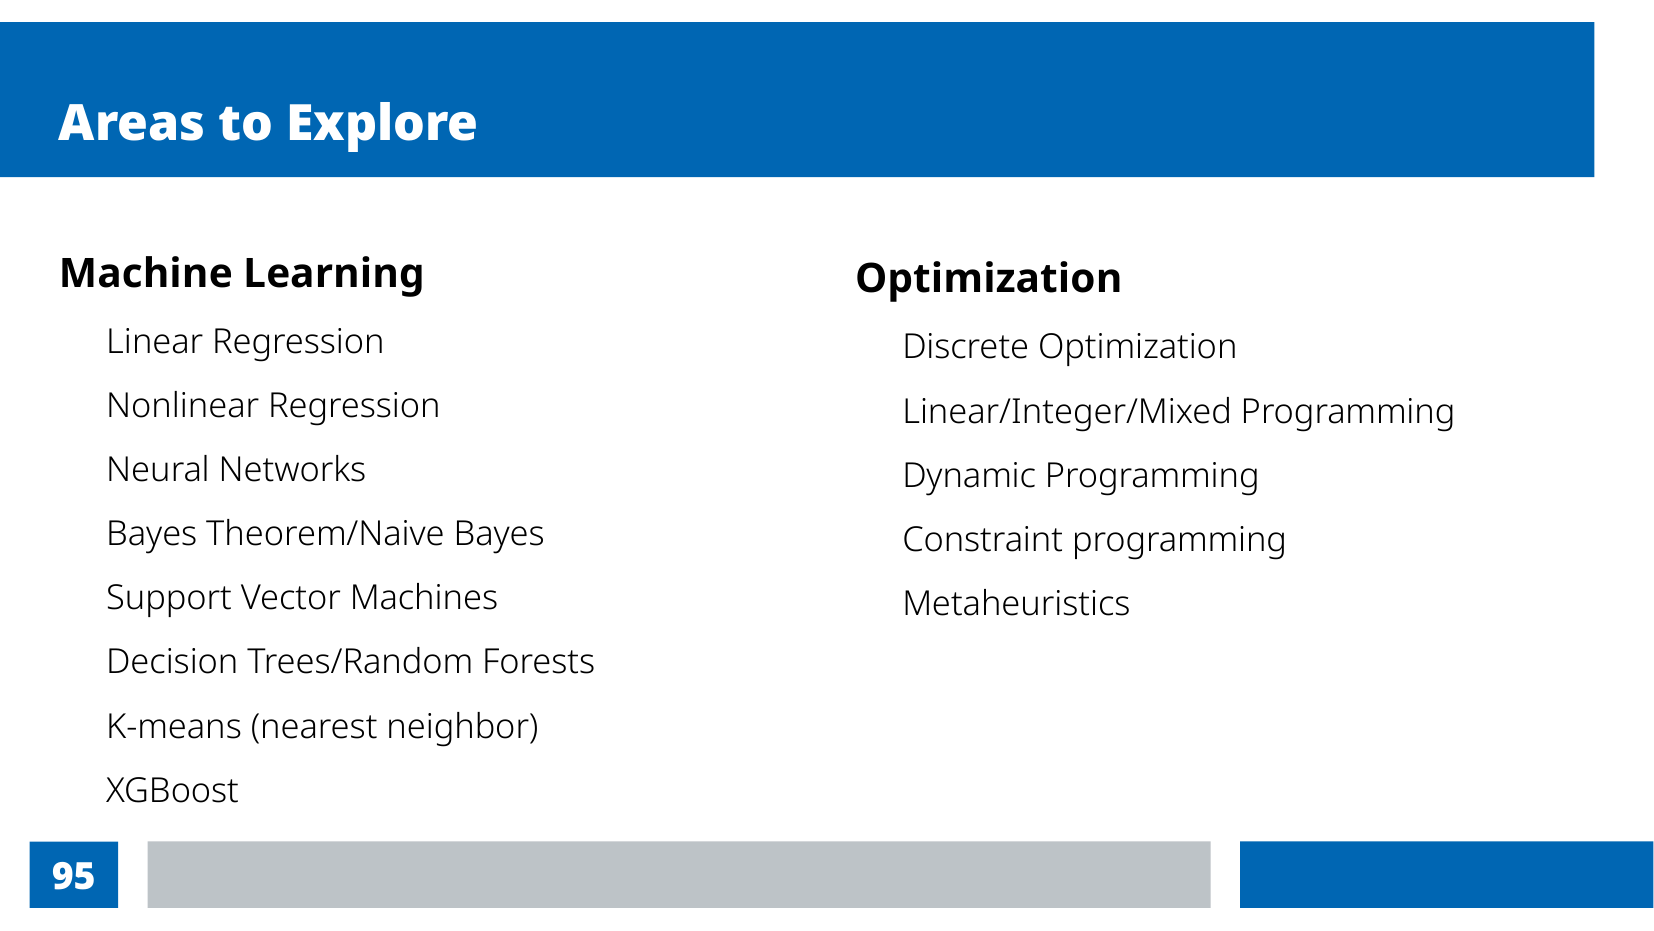

# Areas to Explore
Machine Learning
Linear Regression
Nonlinear Regression
Neural Networks
Bayes Theorem/Naive Bayes
Support Vector Machines
Decision Trees/Random Forests
K-means (nearest neighbor)
XGBoost
Optimization
Discrete Optimization
Linear/Integer/Mixed Programming
Dynamic Programming
Constraint programming
Metaheuristics
95